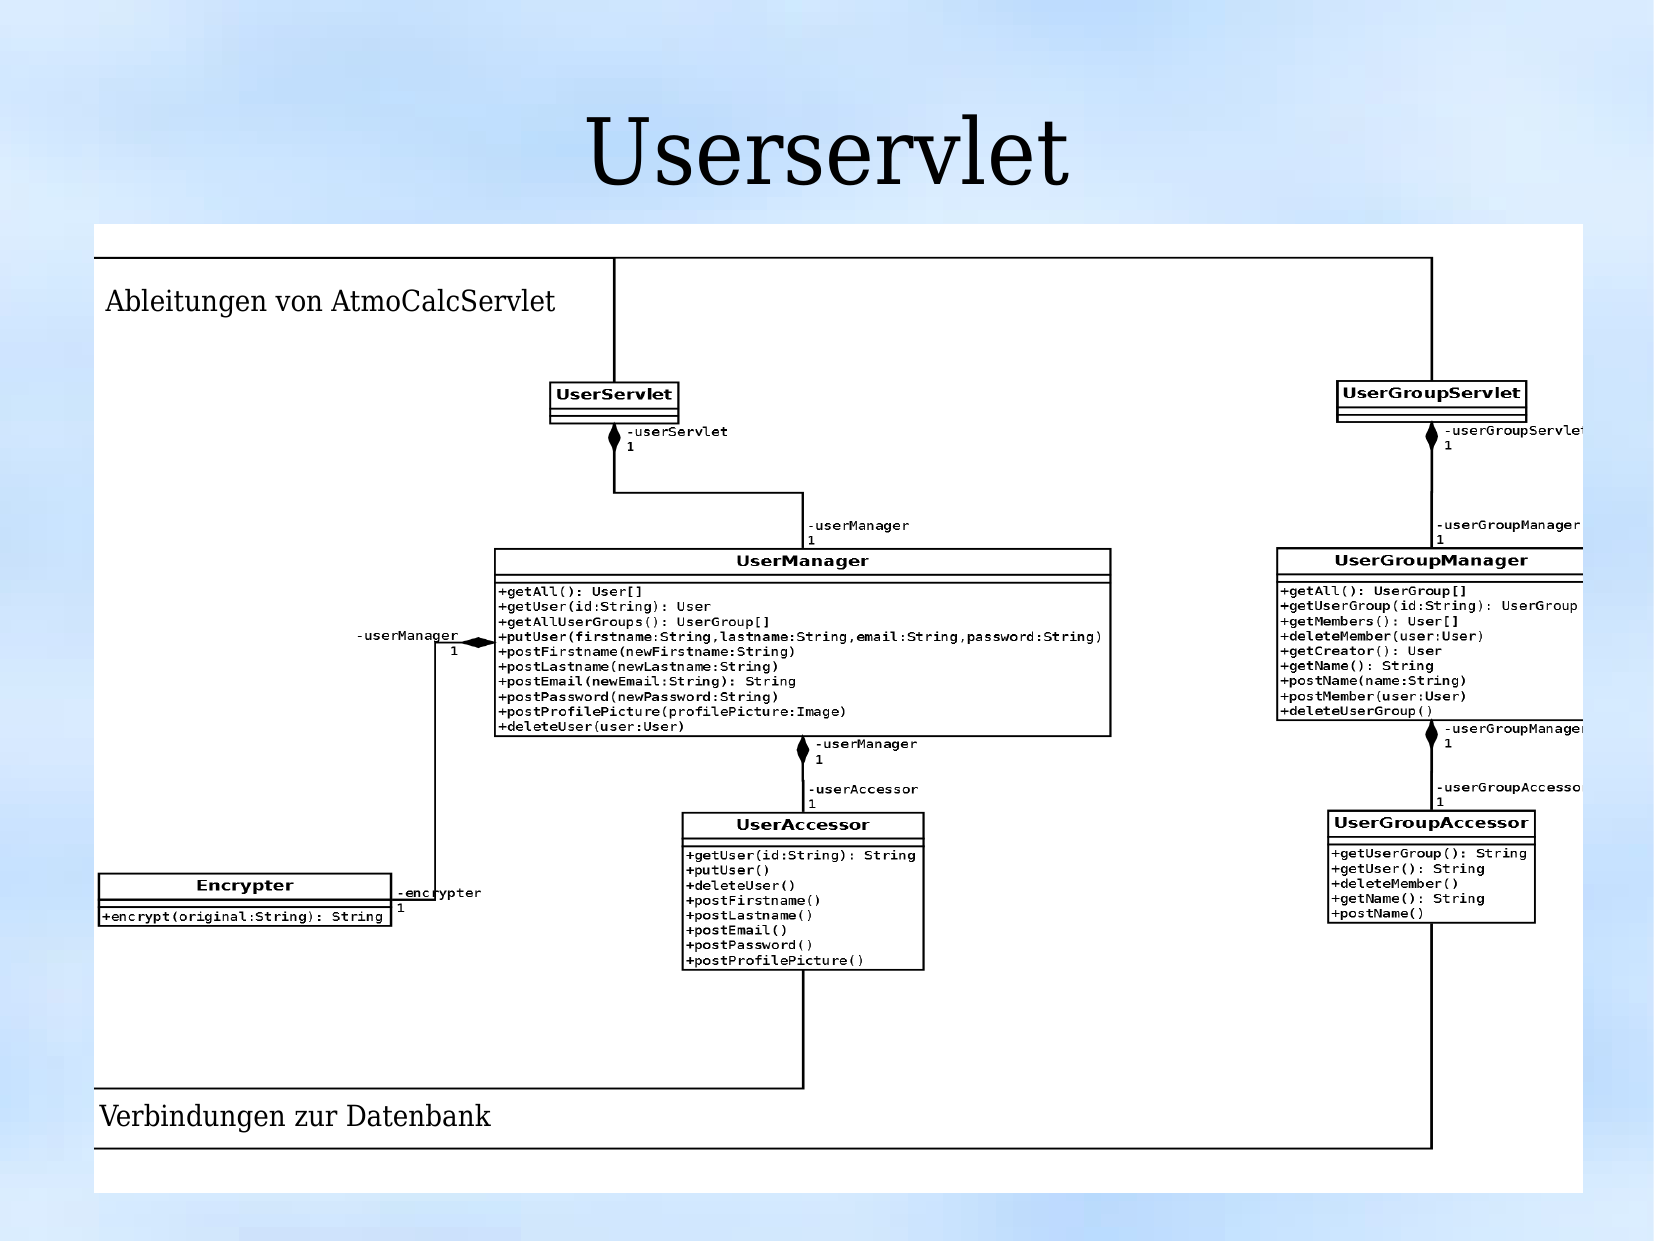

# Userservlet
Ableitungen von AtmoCalcServlet
Verbindungen zur Datenbank